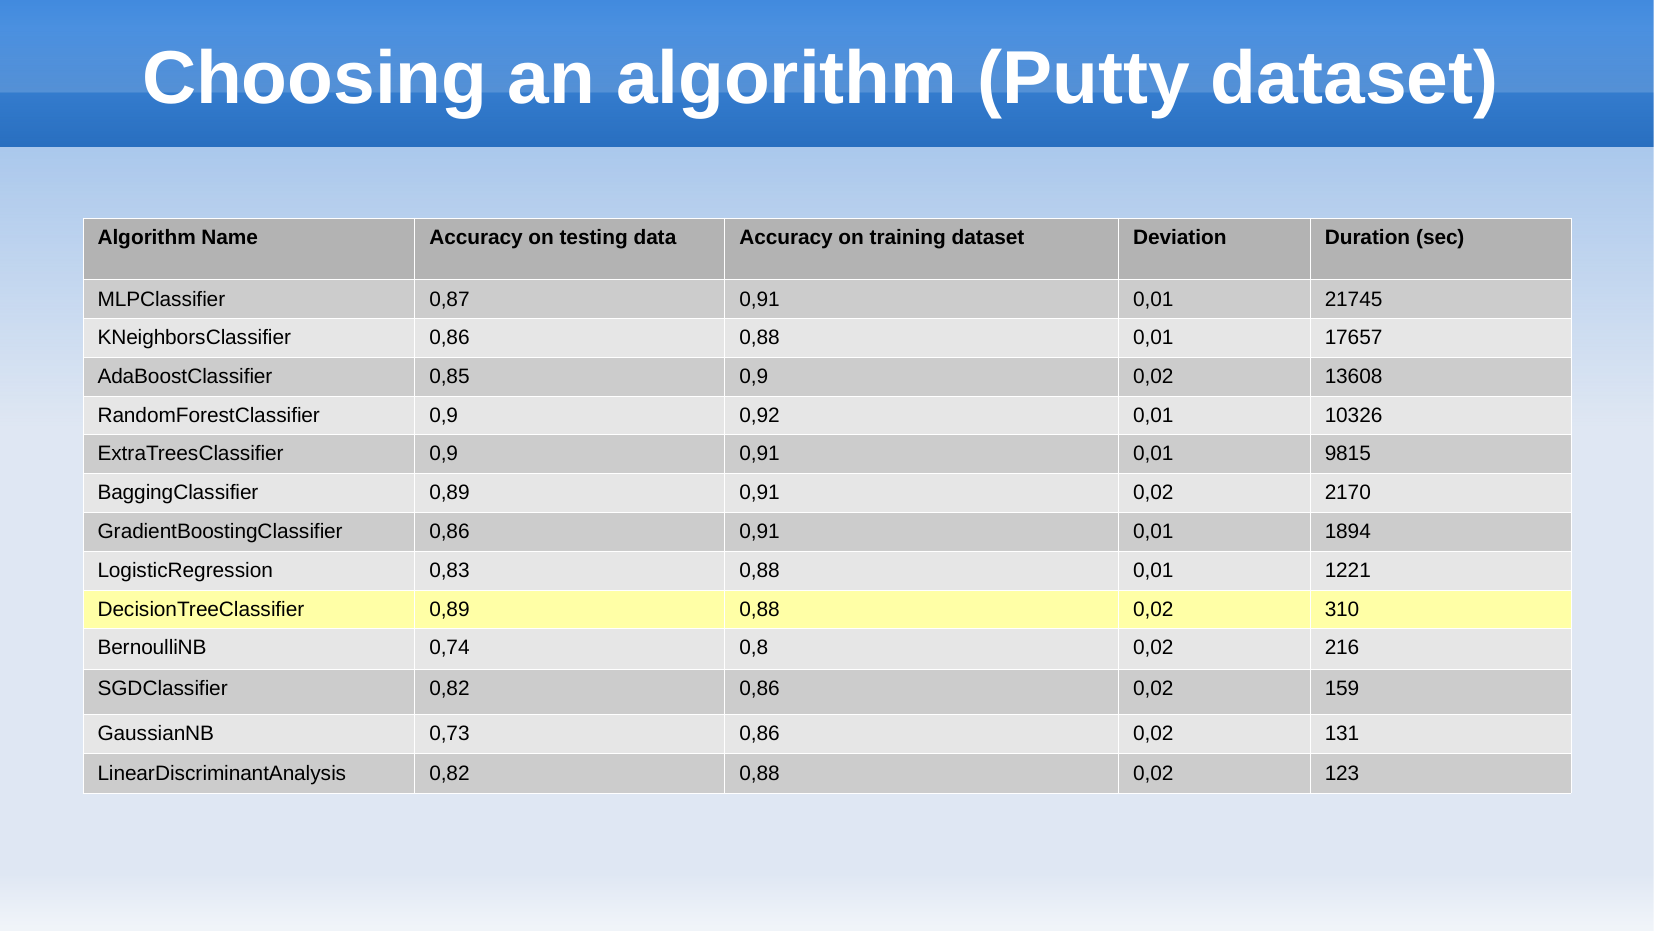

# Choosing an algorithm (Putty dataset)
| Algorithm Name | Accuracy on testing data | Accuracy on training dataset | Deviation | Duration (sec) |
| --- | --- | --- | --- | --- |
| MLPClassifier | 0,87 | 0,91 | 0,01 | 21745 |
| KNeighborsClassifier | 0,86 | 0,88 | 0,01 | 17657 |
| AdaBoostClassifier | 0,85 | 0,9 | 0,02 | 13608 |
| RandomForestClassifier | 0,9 | 0,92 | 0,01 | 10326 |
| ExtraTreesClassifier | 0,9 | 0,91 | 0,01 | 9815 |
| BaggingClassifier | 0,89 | 0,91 | 0,02 | 2170 |
| GradientBoostingClassifier | 0,86 | 0,91 | 0,01 | 1894 |
| LogisticRegression | 0,83 | 0,88 | 0,01 | 1221 |
| DecisionTreeClassifier | 0,89 | 0,88 | 0,02 | 310 |
| BernoulliNB | 0,74 | 0,8 | 0,02 | 216 |
| SGDClassifier | 0,82 | 0,86 | 0,02 | 159 |
| GaussianNB | 0,73 | 0,86 | 0,02 | 131 |
| LinearDiscriminantAnalysis | 0,82 | 0,88 | 0,02 | 123 |